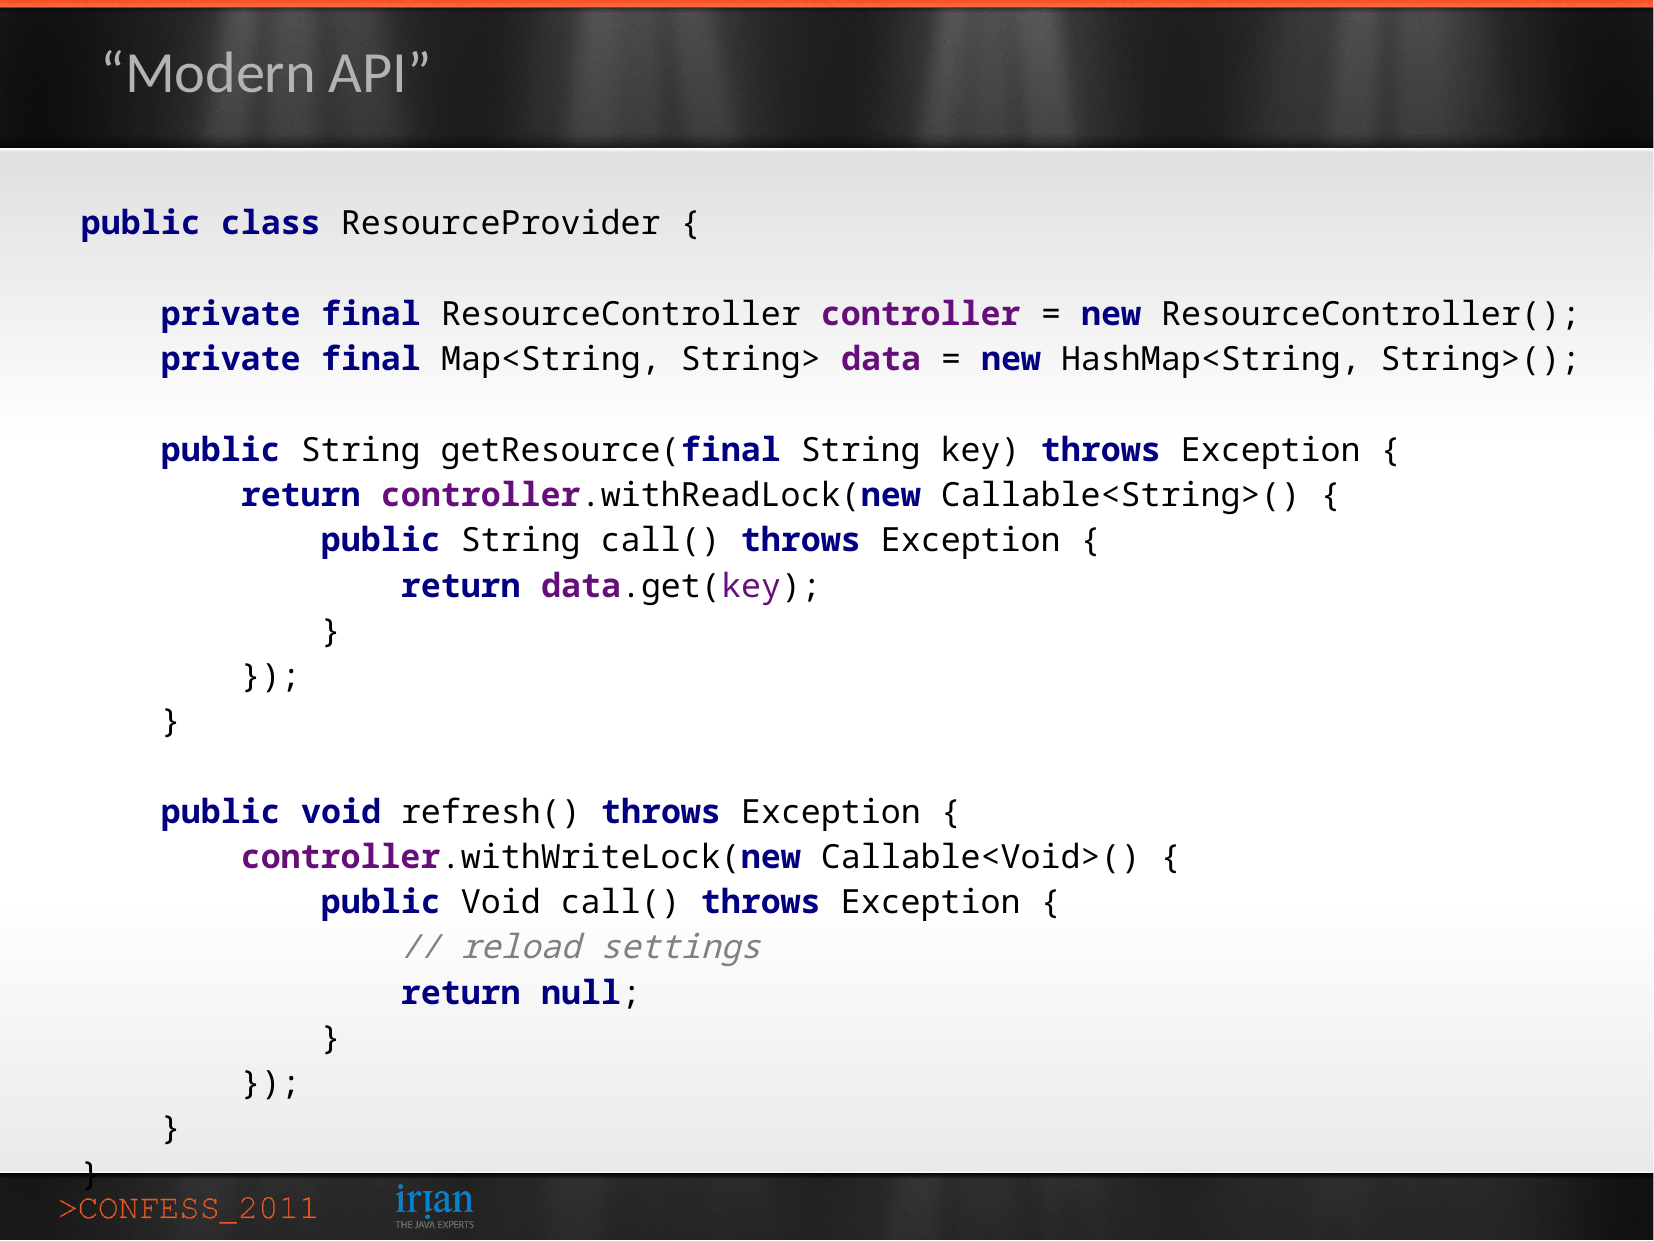

“Modern API”
# public class ResourceProvider {
 private final ResourceController controller = new ResourceController();
 private final Map<String, String> data = new HashMap<String, String>();
 public String getResource(final String key) throws Exception {
 return controller.withReadLock(new Callable<String>() {
 public String call() throws Exception {
 return data.get(key);
 }
 });
 }
 public void refresh() throws Exception {
 controller.withWriteLock(new Callable<Void>() {
 public Void call() throws Exception {
 // reload settings
 return null;
 }
 });
 }
}